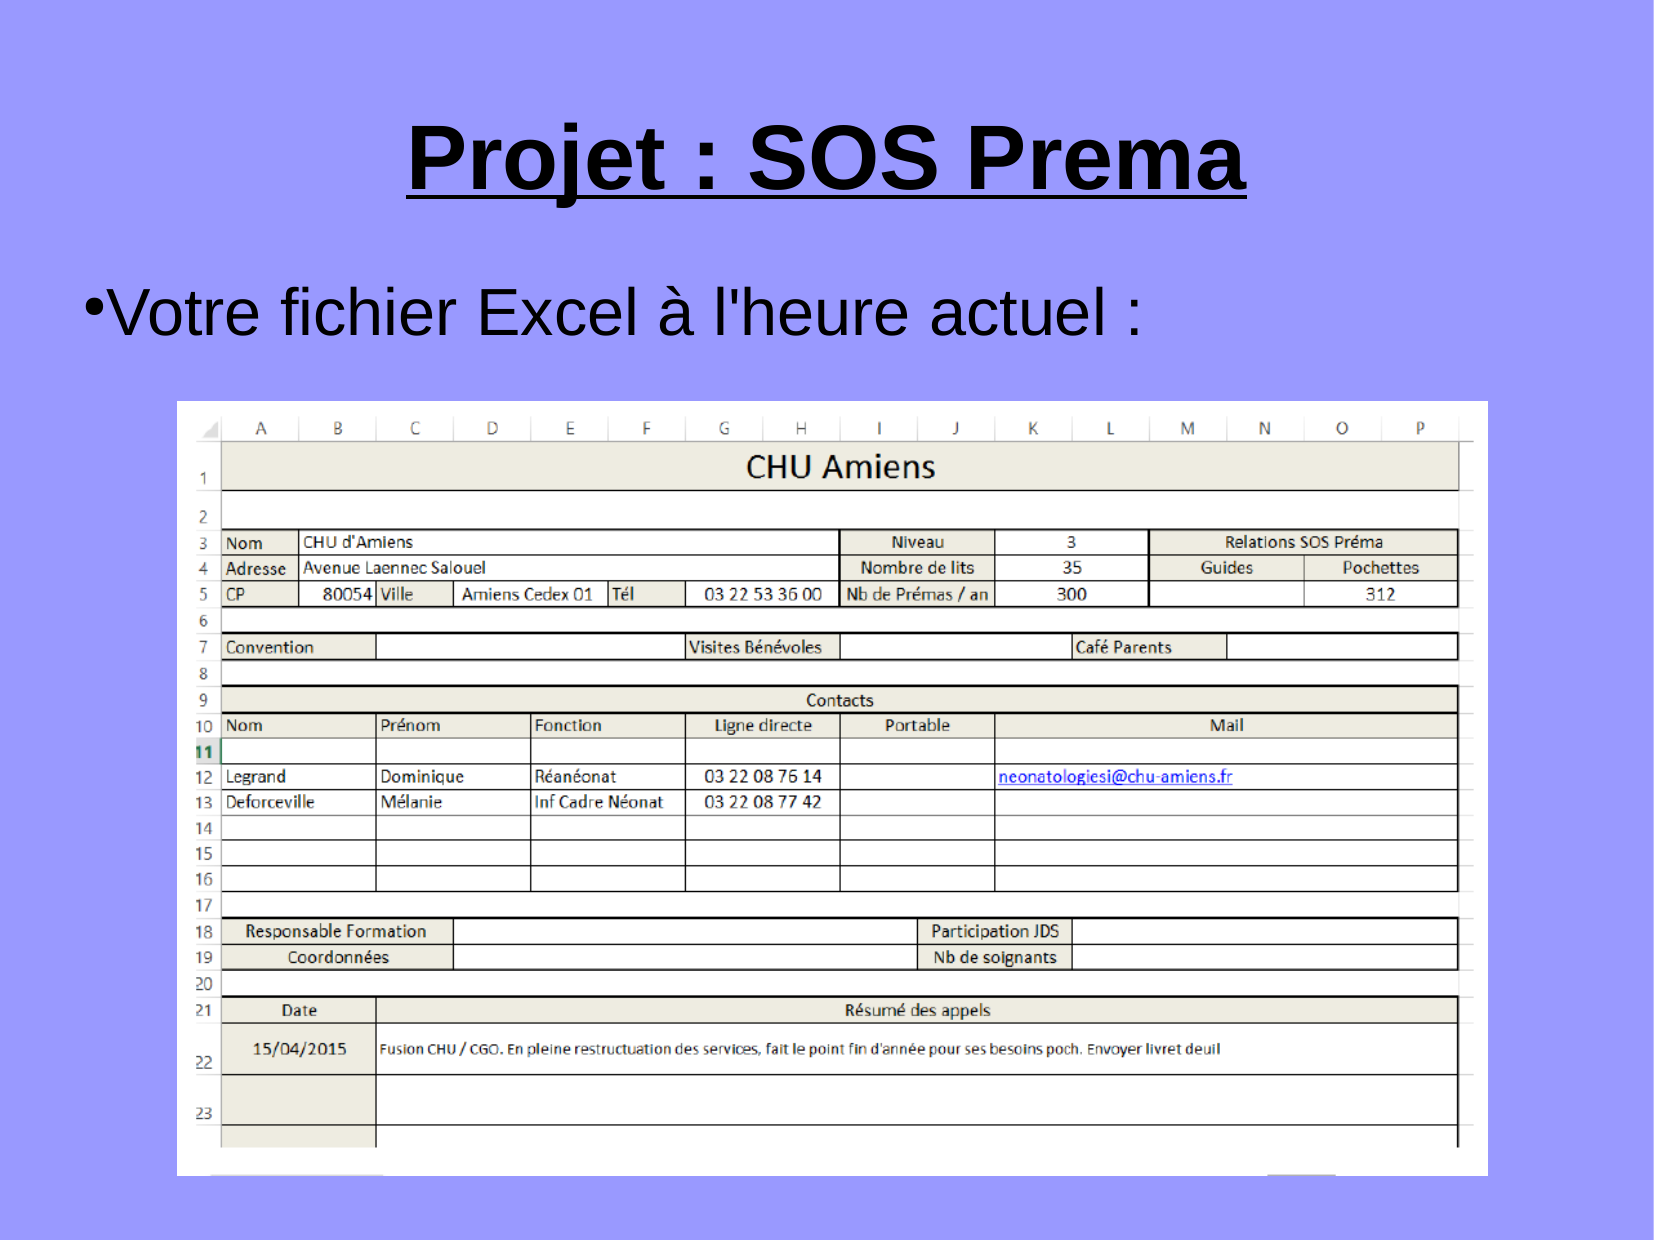

# Projet : SOS Prema
Votre fichier Excel à l'heure actuel :